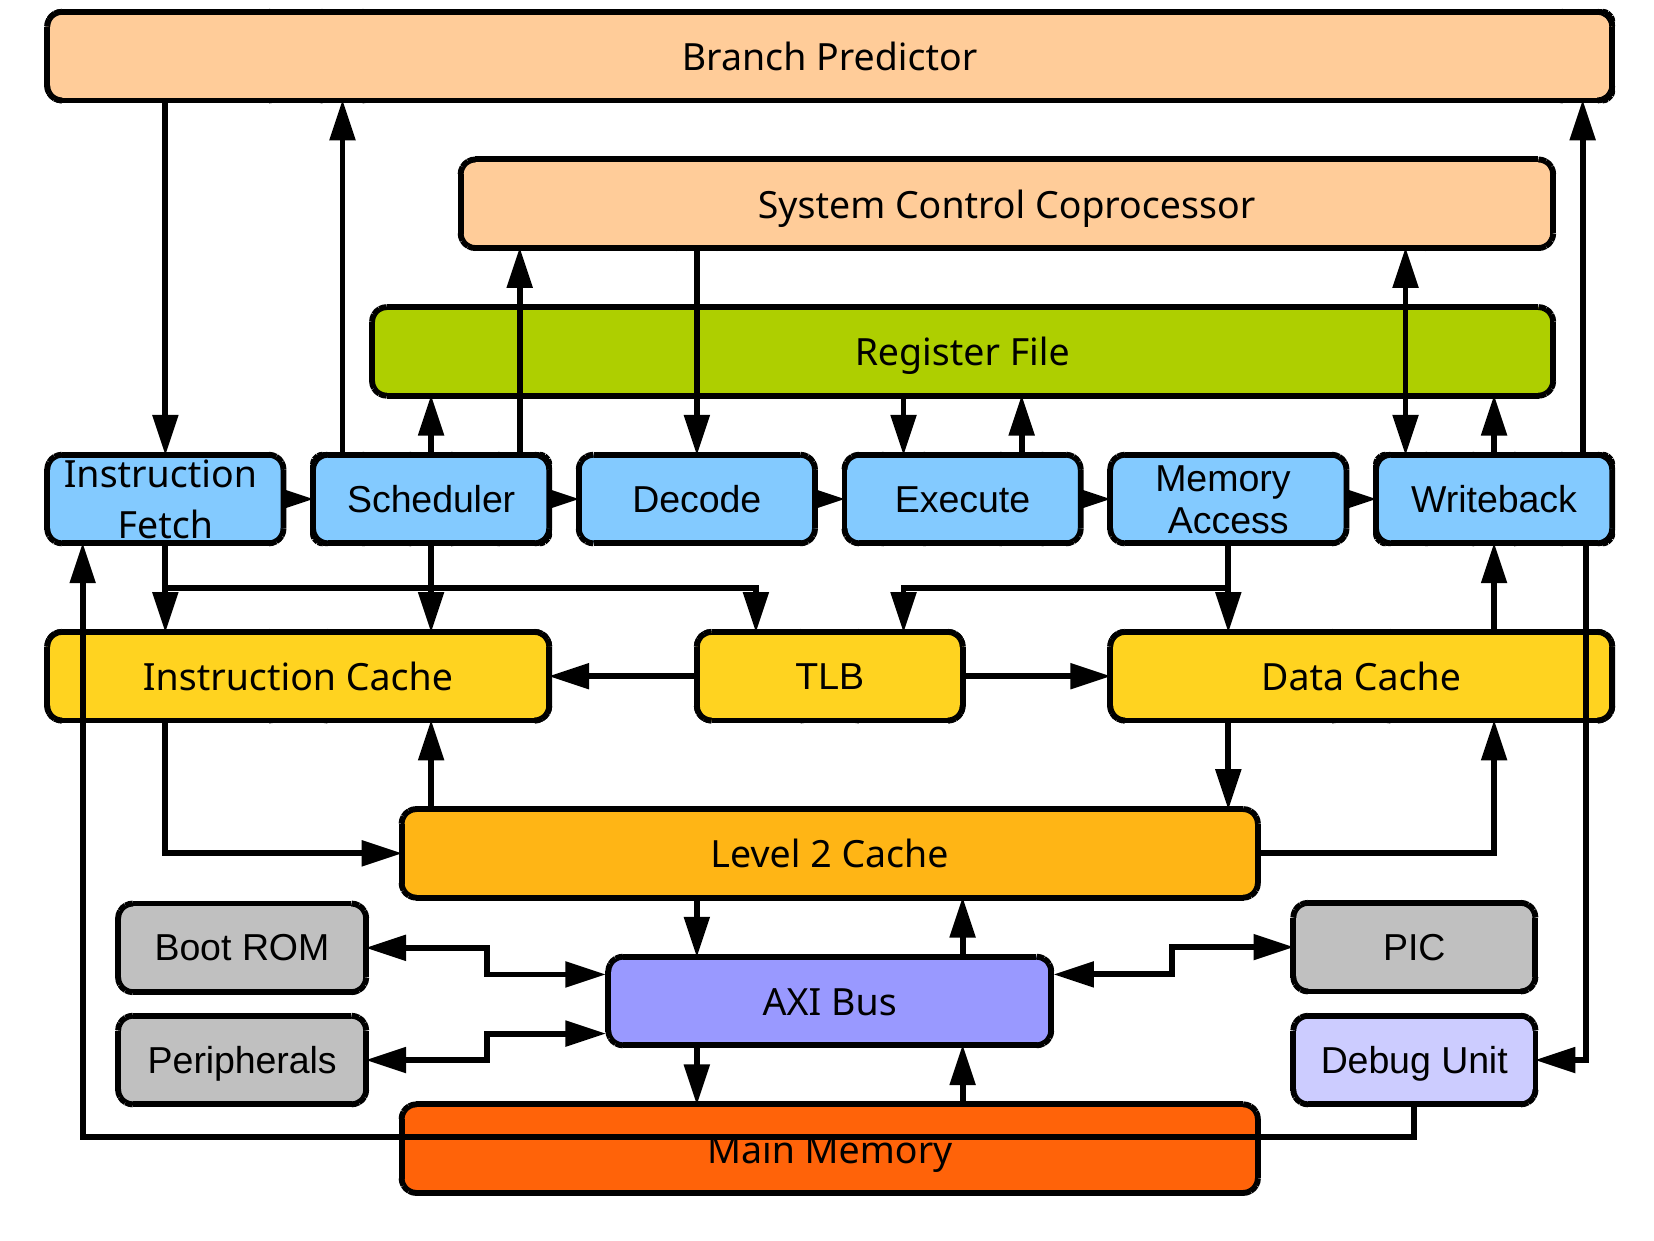

Branch Predictor
System Control Coprocessor
Register File
Instruction
Fetch
Scheduler
Decode
Execute
Memory
Access
Writeback
Instruction Cache
TLB
Data Cache
Level 2 Cache
PIC
Boot ROM
AXI Bus
Peripherals
Debug Unit
Main Memory